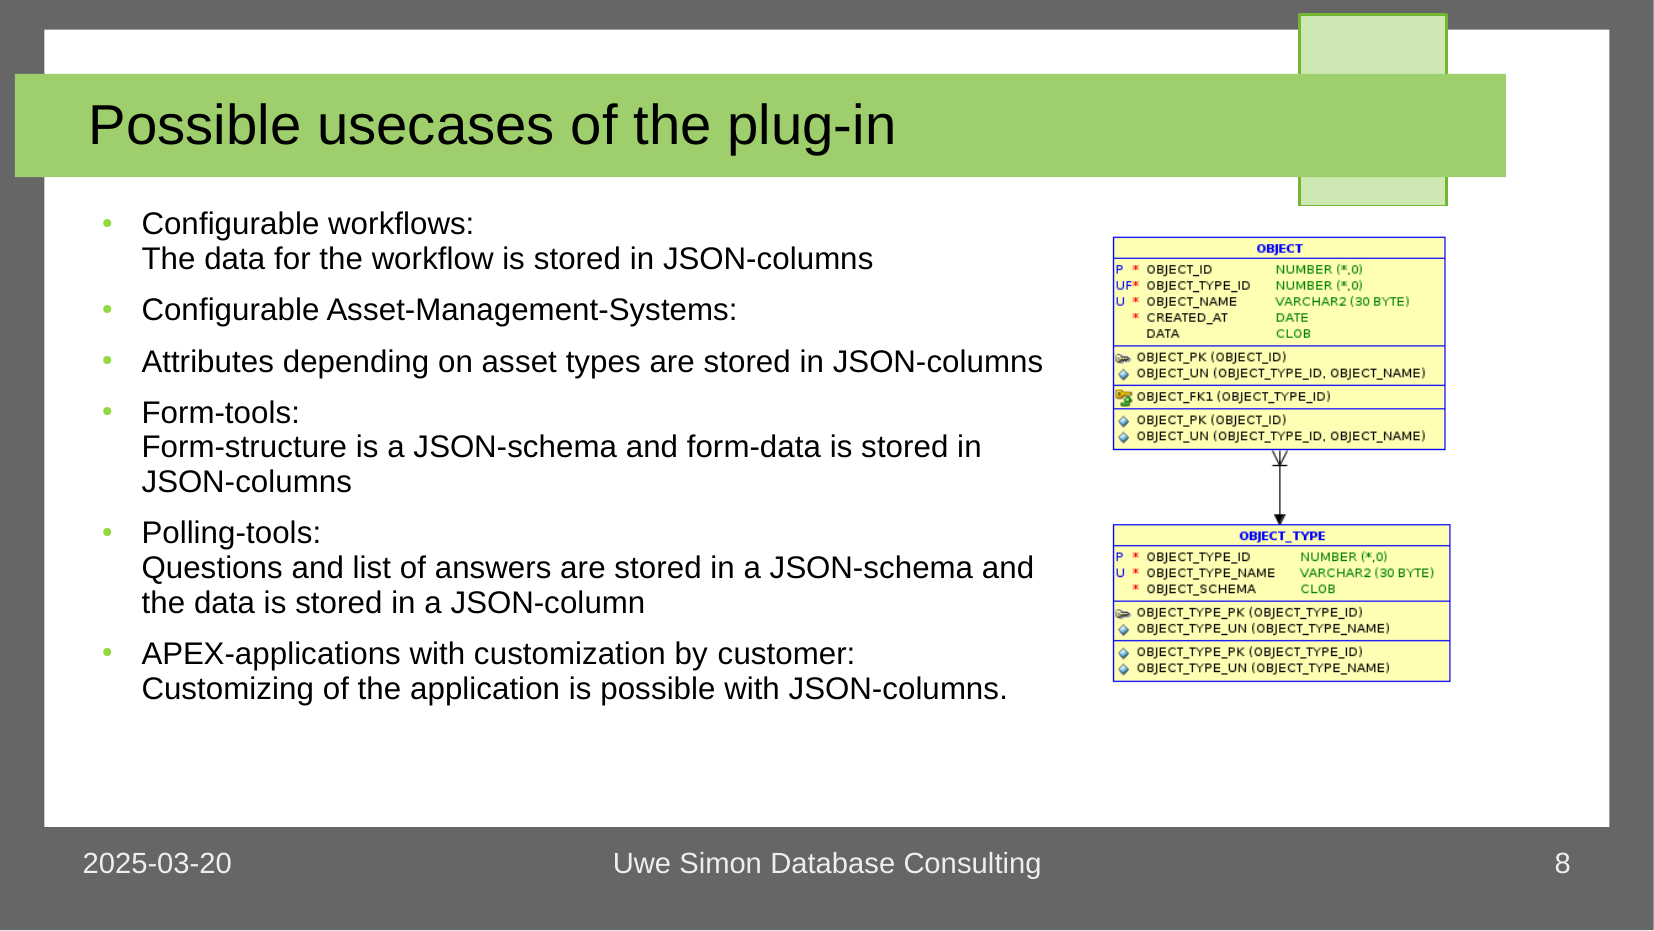

# Possible usecases of the plug-in
Configurable workflows:
The data for the workflow is stored in JSON-columns
Configurable Asset-Management-Systems:
Attributes depending on asset types are stored in JSON-columns
Form-tools:
Form-structure is a JSON-schema and form-data is stored in JSON-columns
Polling-tools:
Questions and list of answers are stored in a JSON-schema and the data is stored in a JSON-column
APEX-applications with customization by customer:
Customizing of the application is possible with JSON-columns.
2024-04-24
Uwe Simon Database Consulting
8